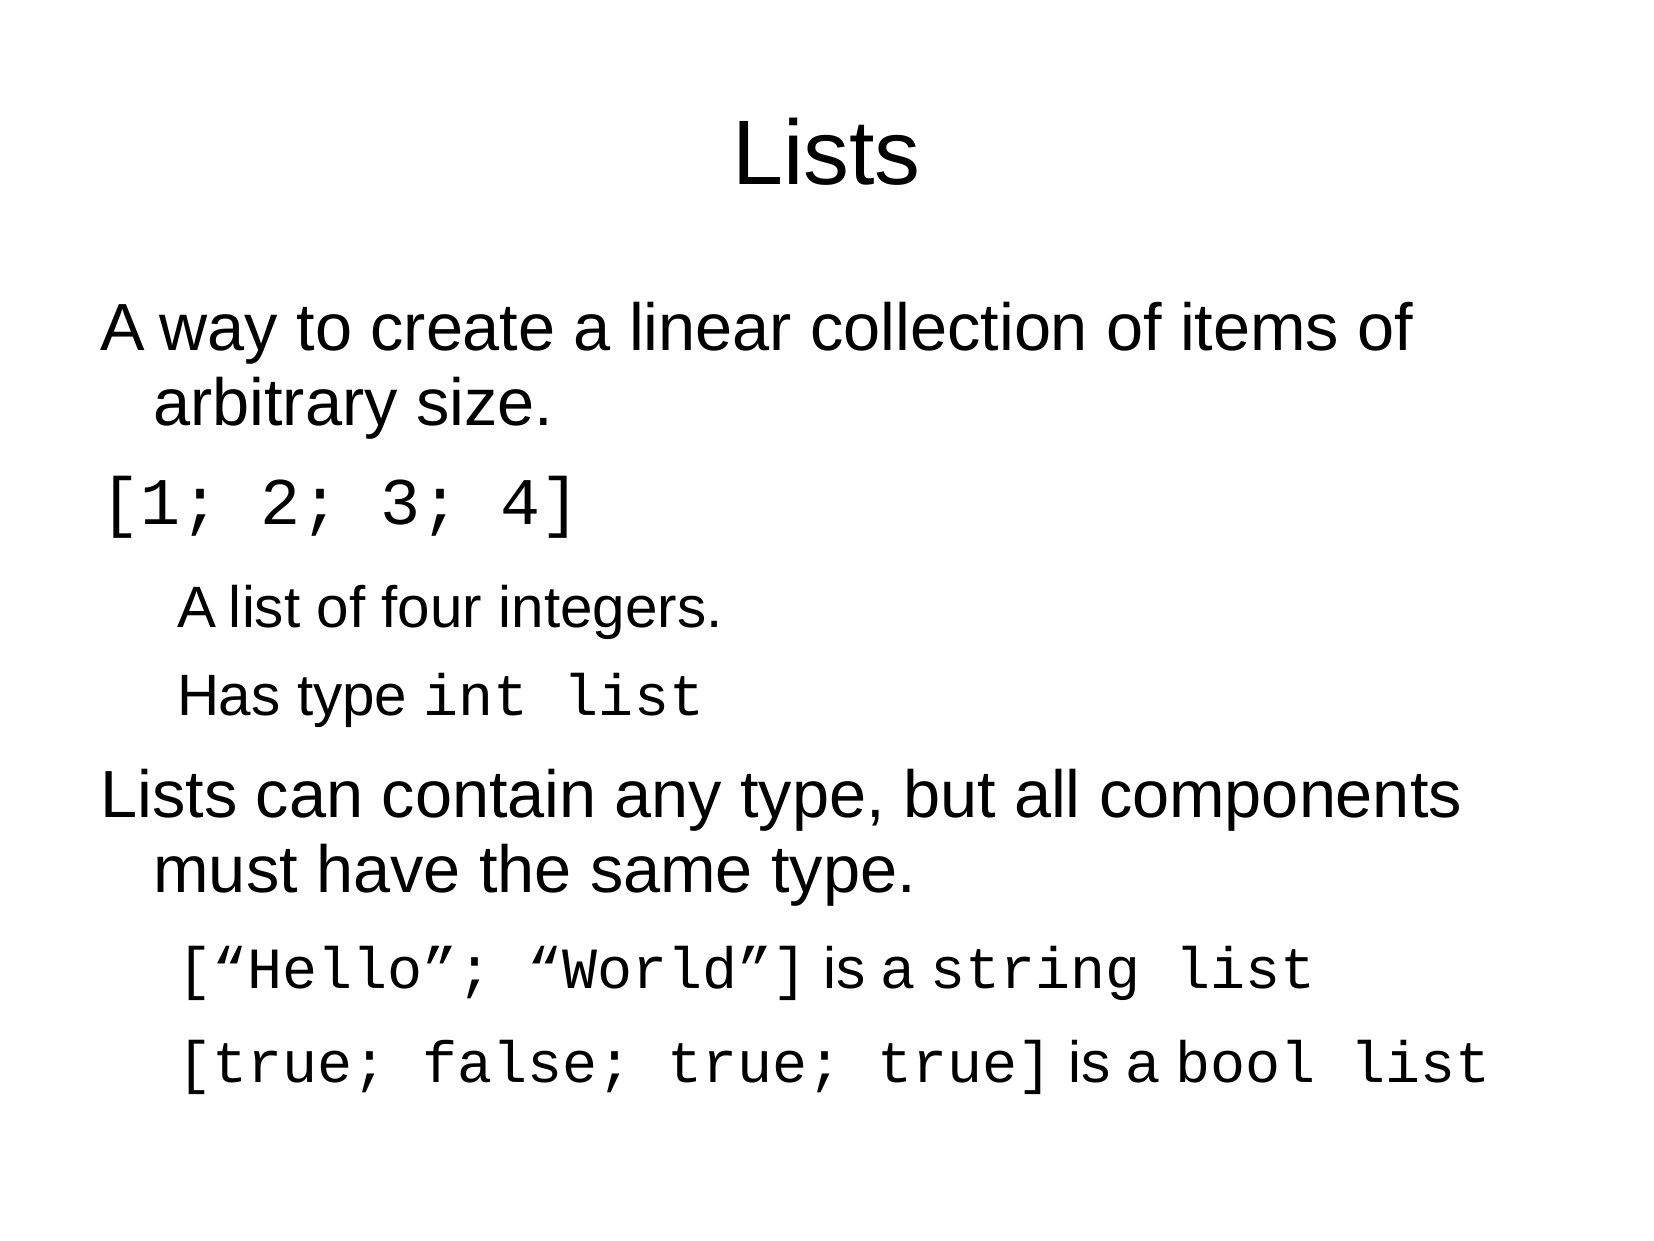

# Lists
A way to create a linear collection of items of arbitrary size.
[1; 2; 3; 4]
A list of four integers.
Has type int list
Lists can contain any type, but all components must have the same type.
[“Hello”; “World”] is a string list
[true; false; true; true] is a bool list